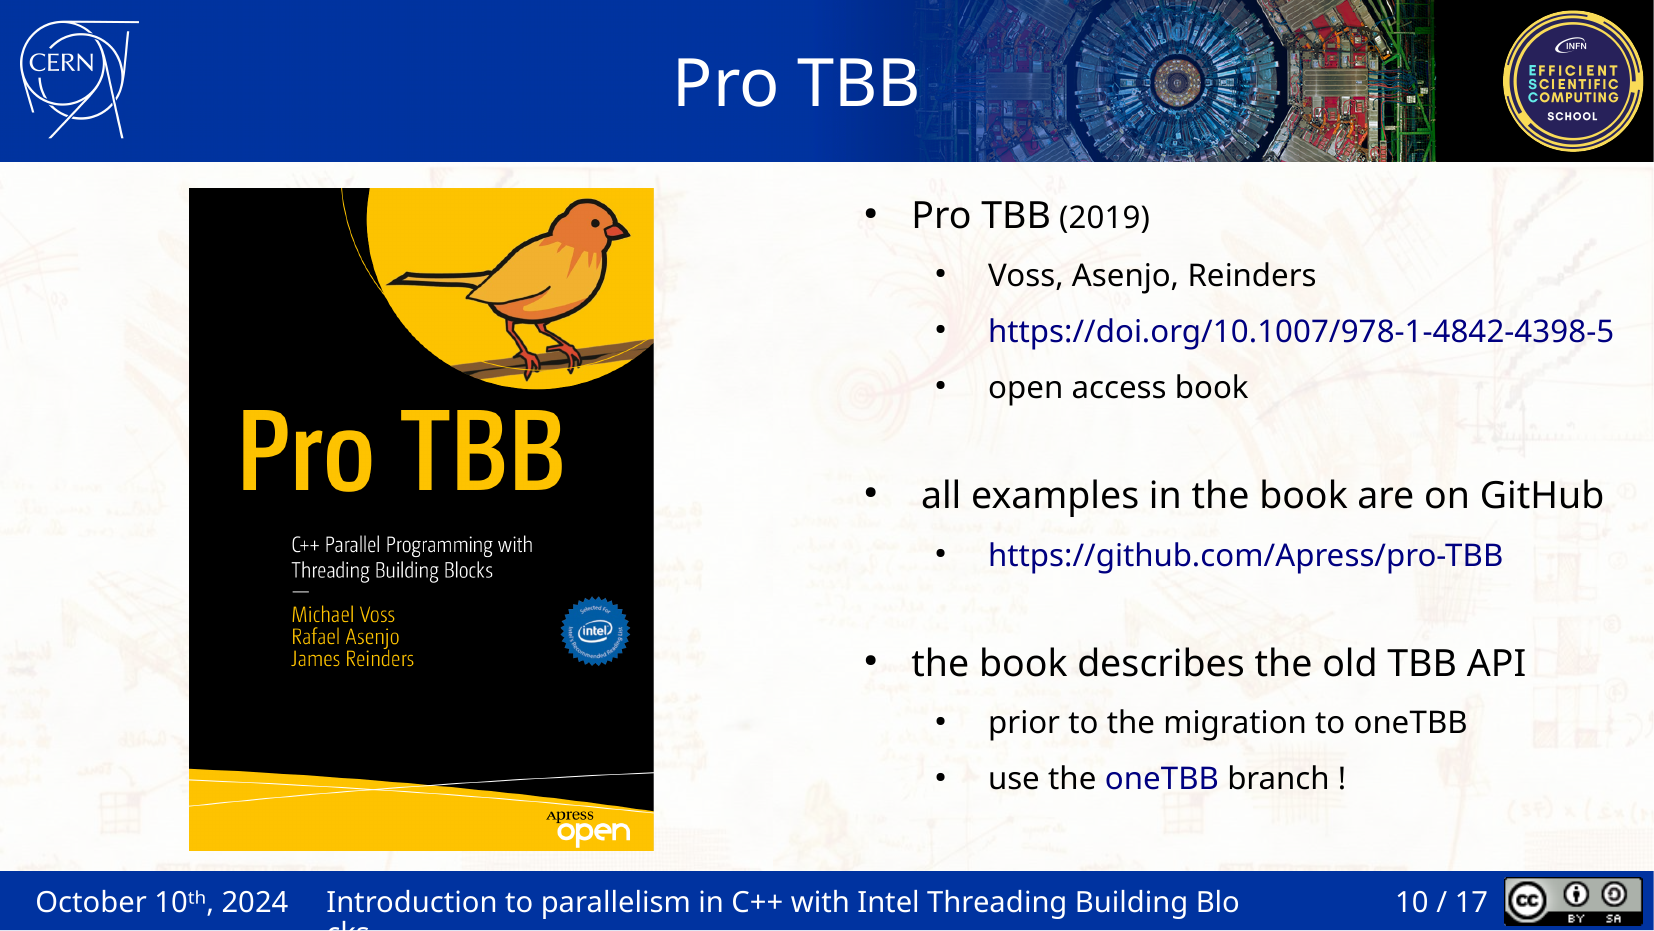

# Pro TBB
Pro TBB (2019)
Voss, Asenjo, Reinders
https://doi.org/10.1007/978-1-4842-4398-5
open access book
 all examples in the book are on GitHub
https://github.com/Apress/pro-TBB
the book describes the old TBB API
prior to the migration to oneTBB
use the oneTBB branch !
October 10ᵗʰ, 2024
Introduction to parallelism in C++ with Intel Threading Building Blocks
10